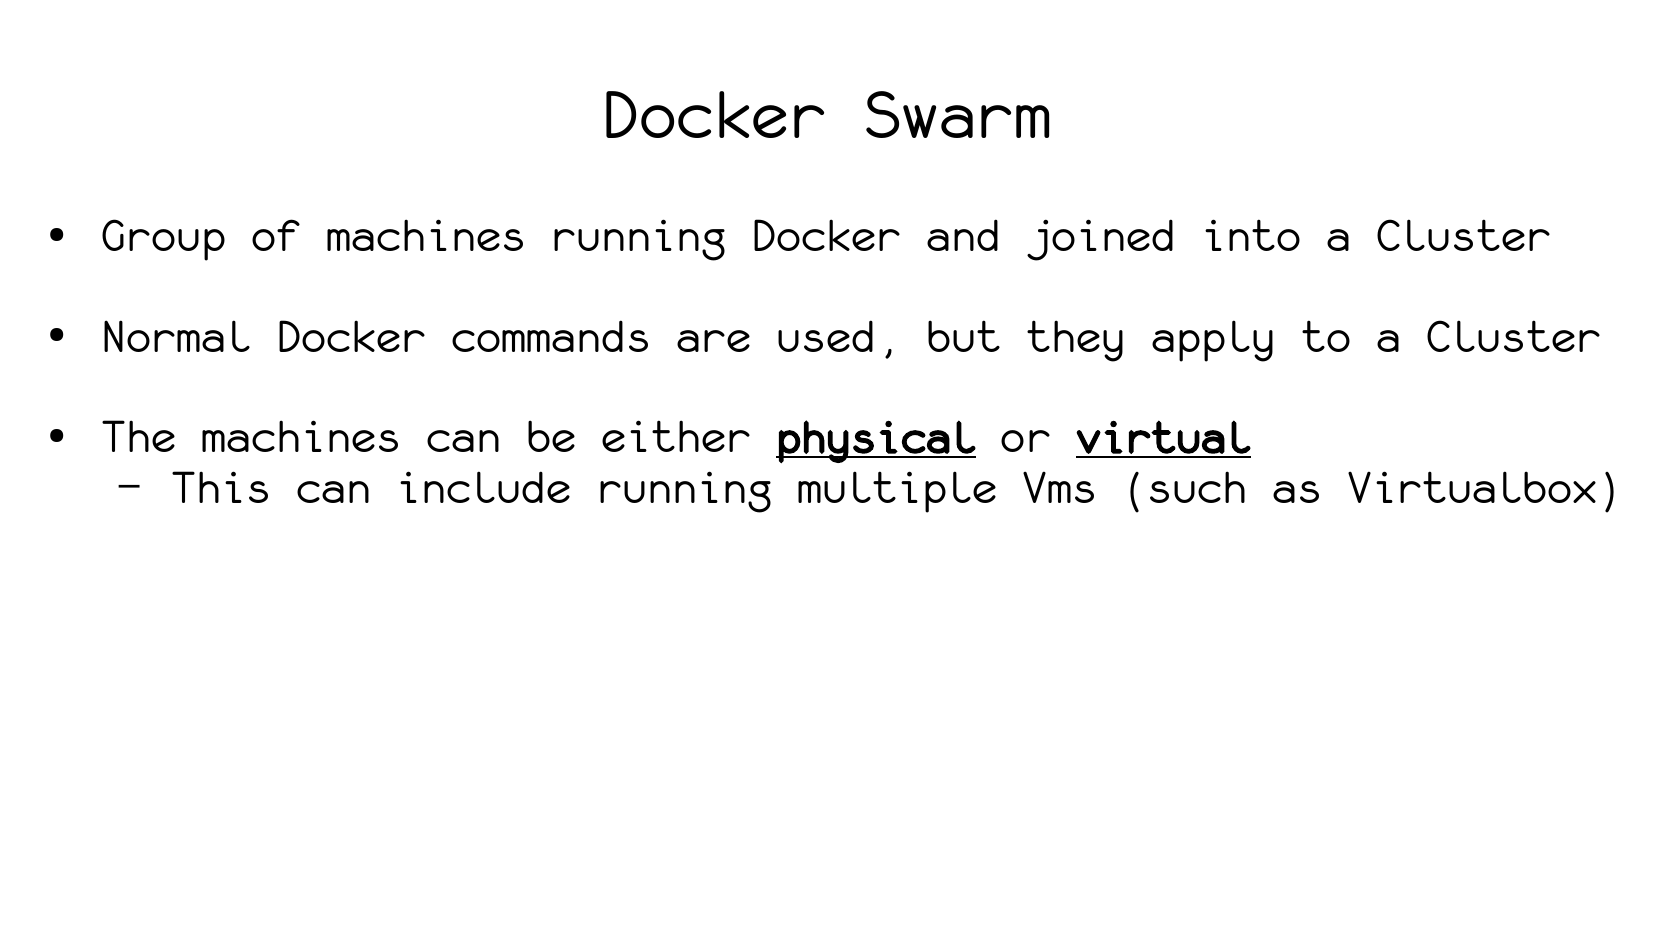

# Docker Swarm
Group of machines running Docker and joined into a Cluster
Normal Docker commands are used, but they apply to a Cluster
The machines can be either physical or virtual
This can include running multiple Vms (such as Virtualbox)